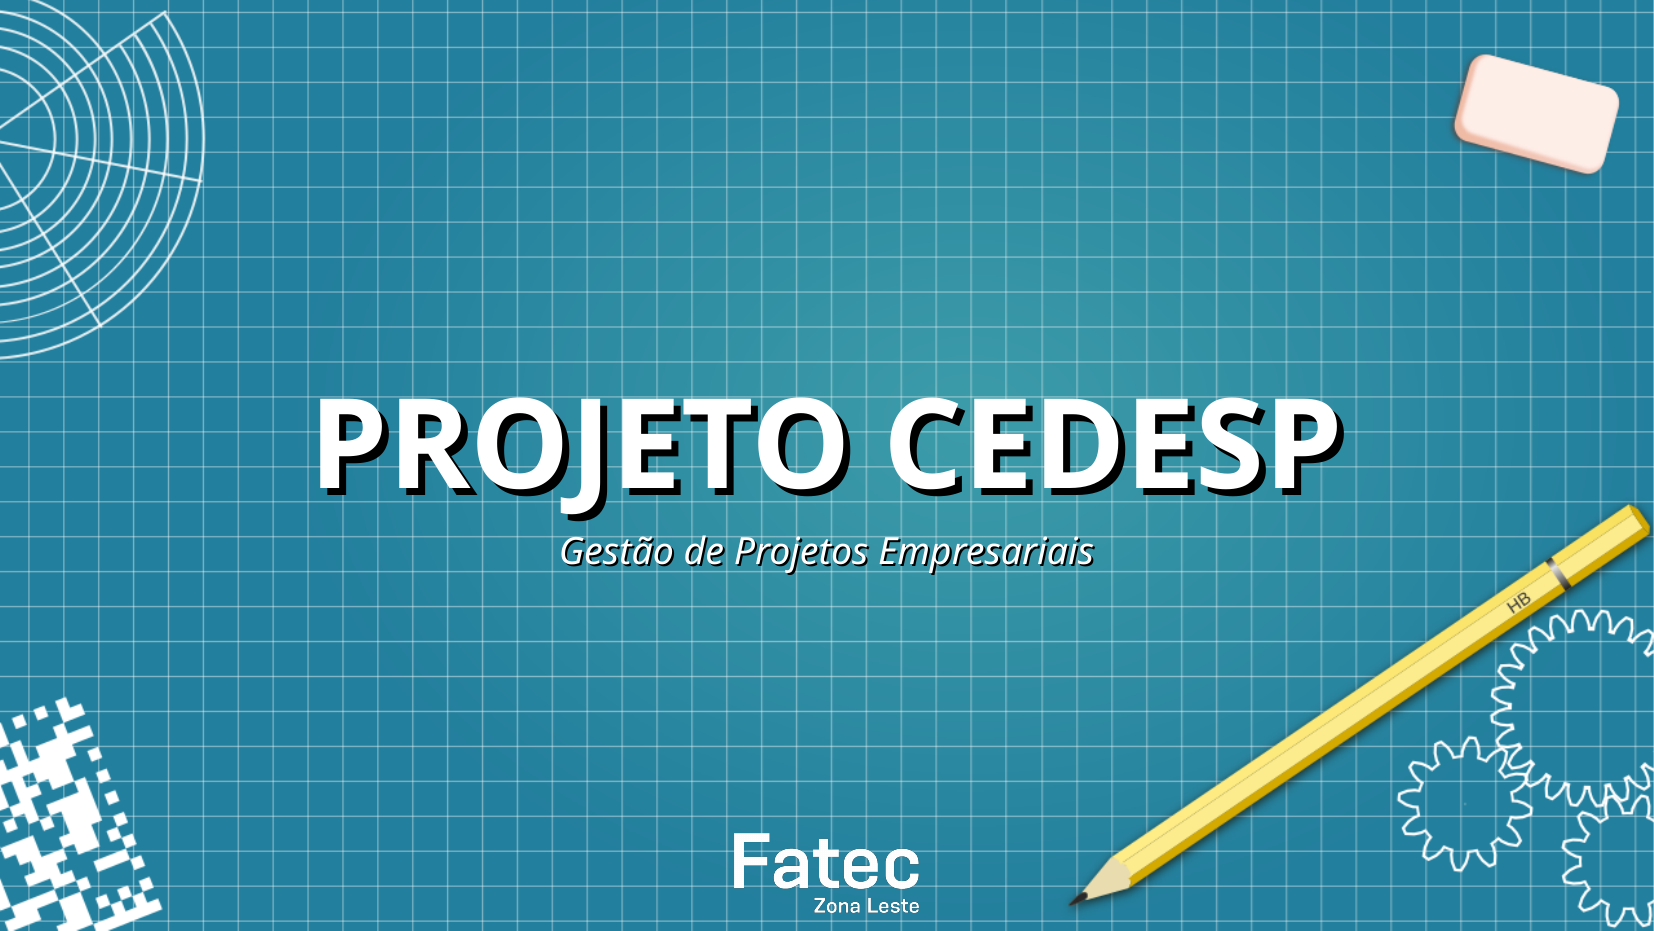

# PROJETO CEDESP Gestão de Projetos Empresariais